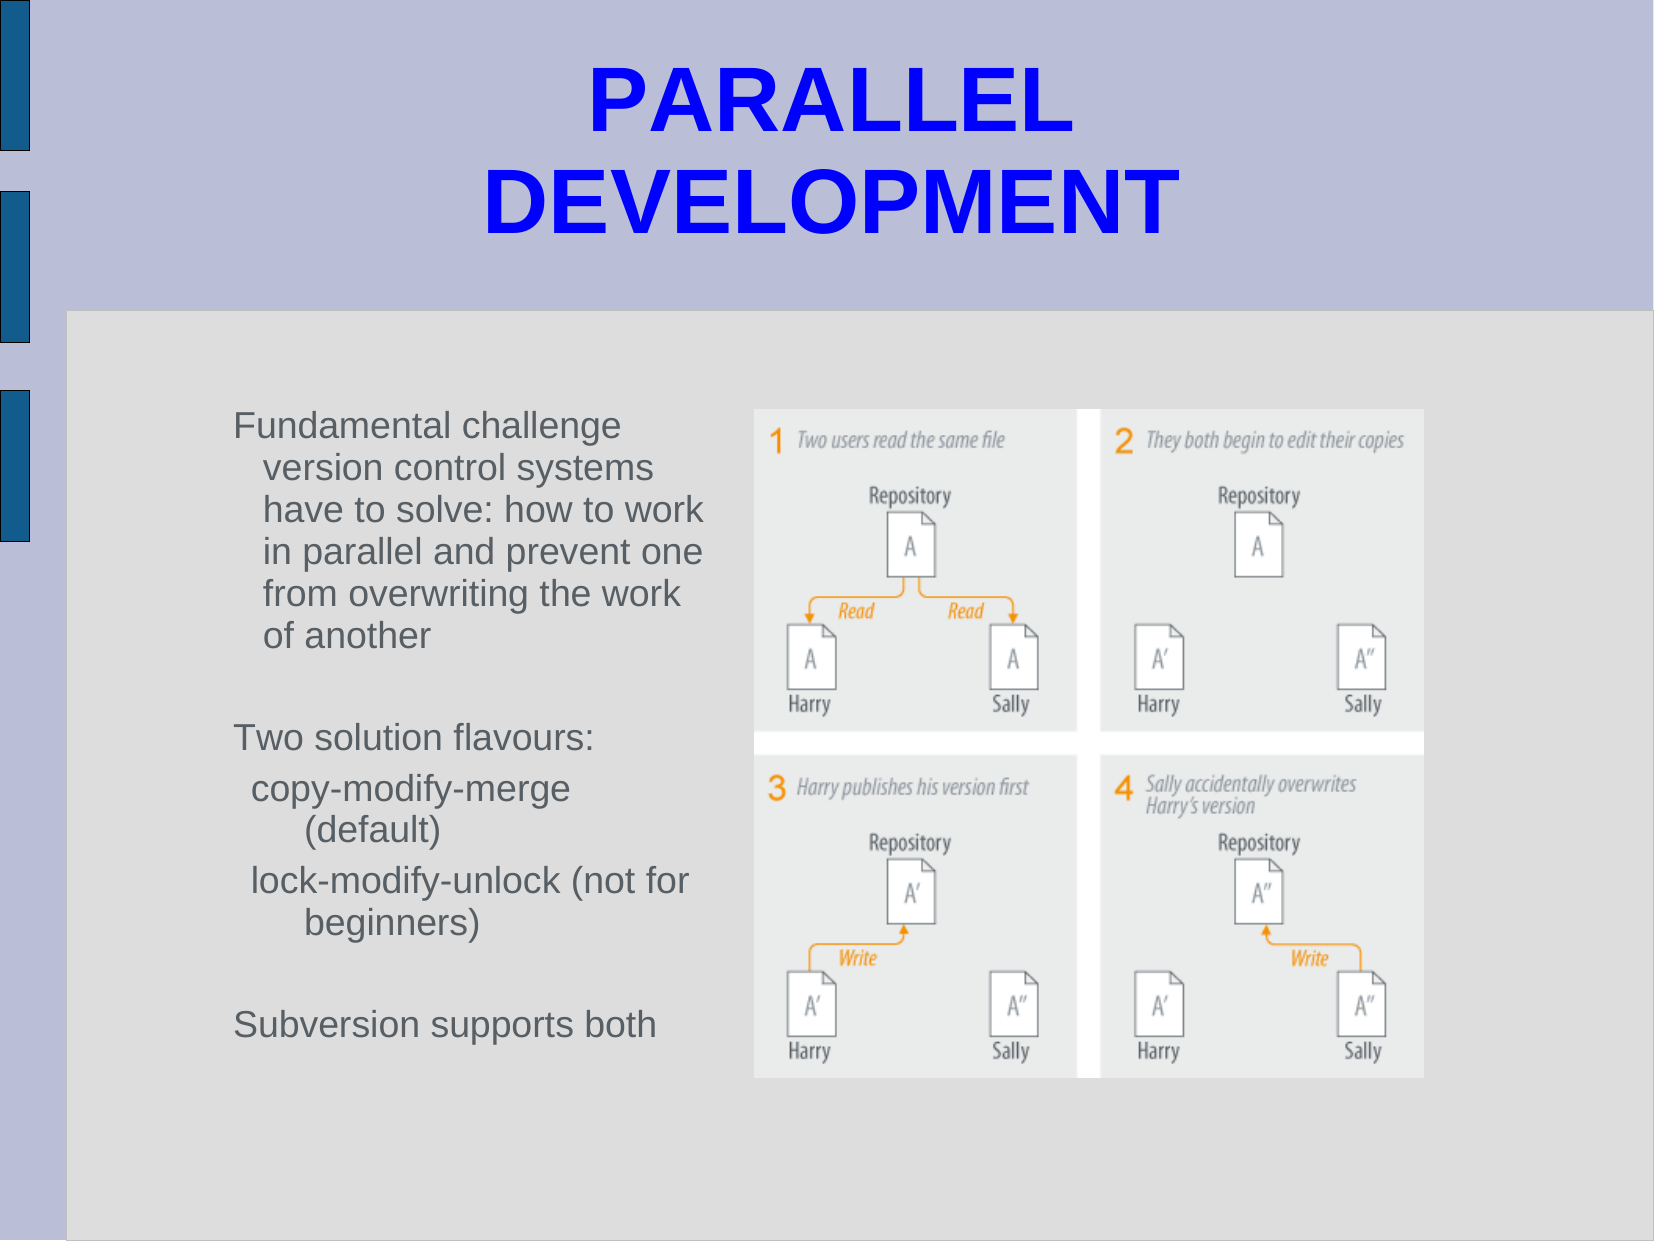

# PARALLEL DEVELOPMENT
Fundamental challenge version control systems have to solve: how to work in parallel and prevent one from overwriting the work of another
Two solution flavours:
copy-modify-merge (default)
lock-modify-unlock (not for beginners)
Subversion supports both